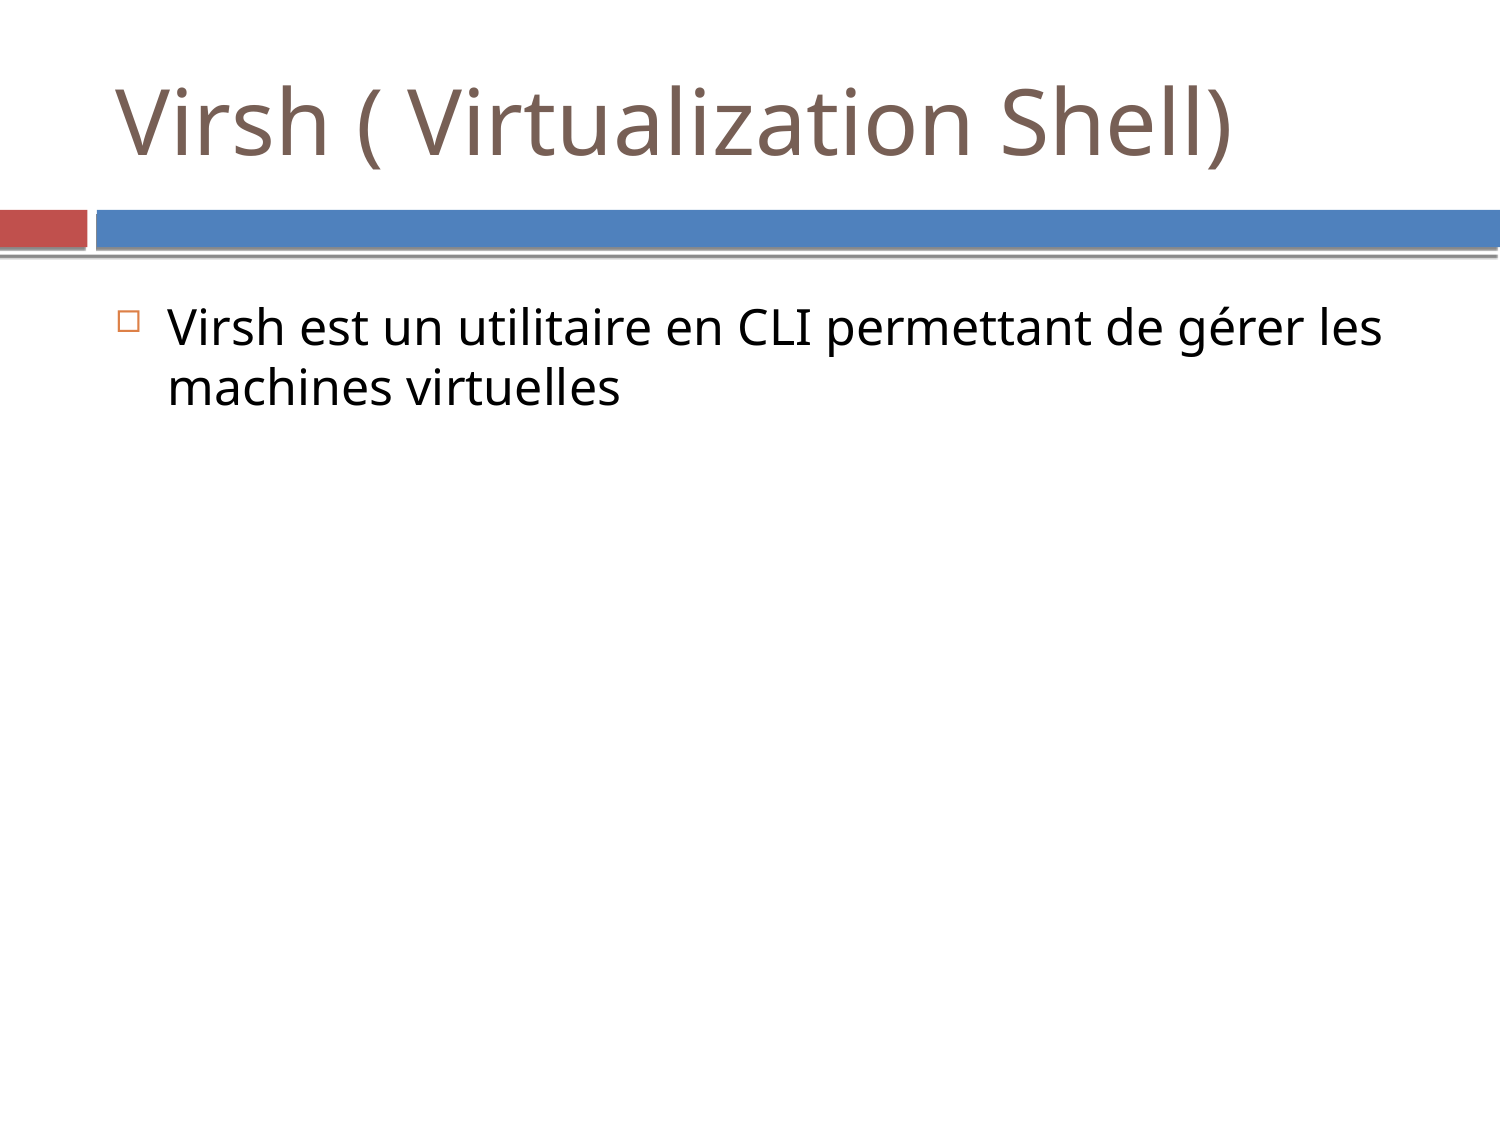

Virsh ( Virtualization Shell)
Virsh est un utilitaire en CLI permettant de gérer les machines virtuelles